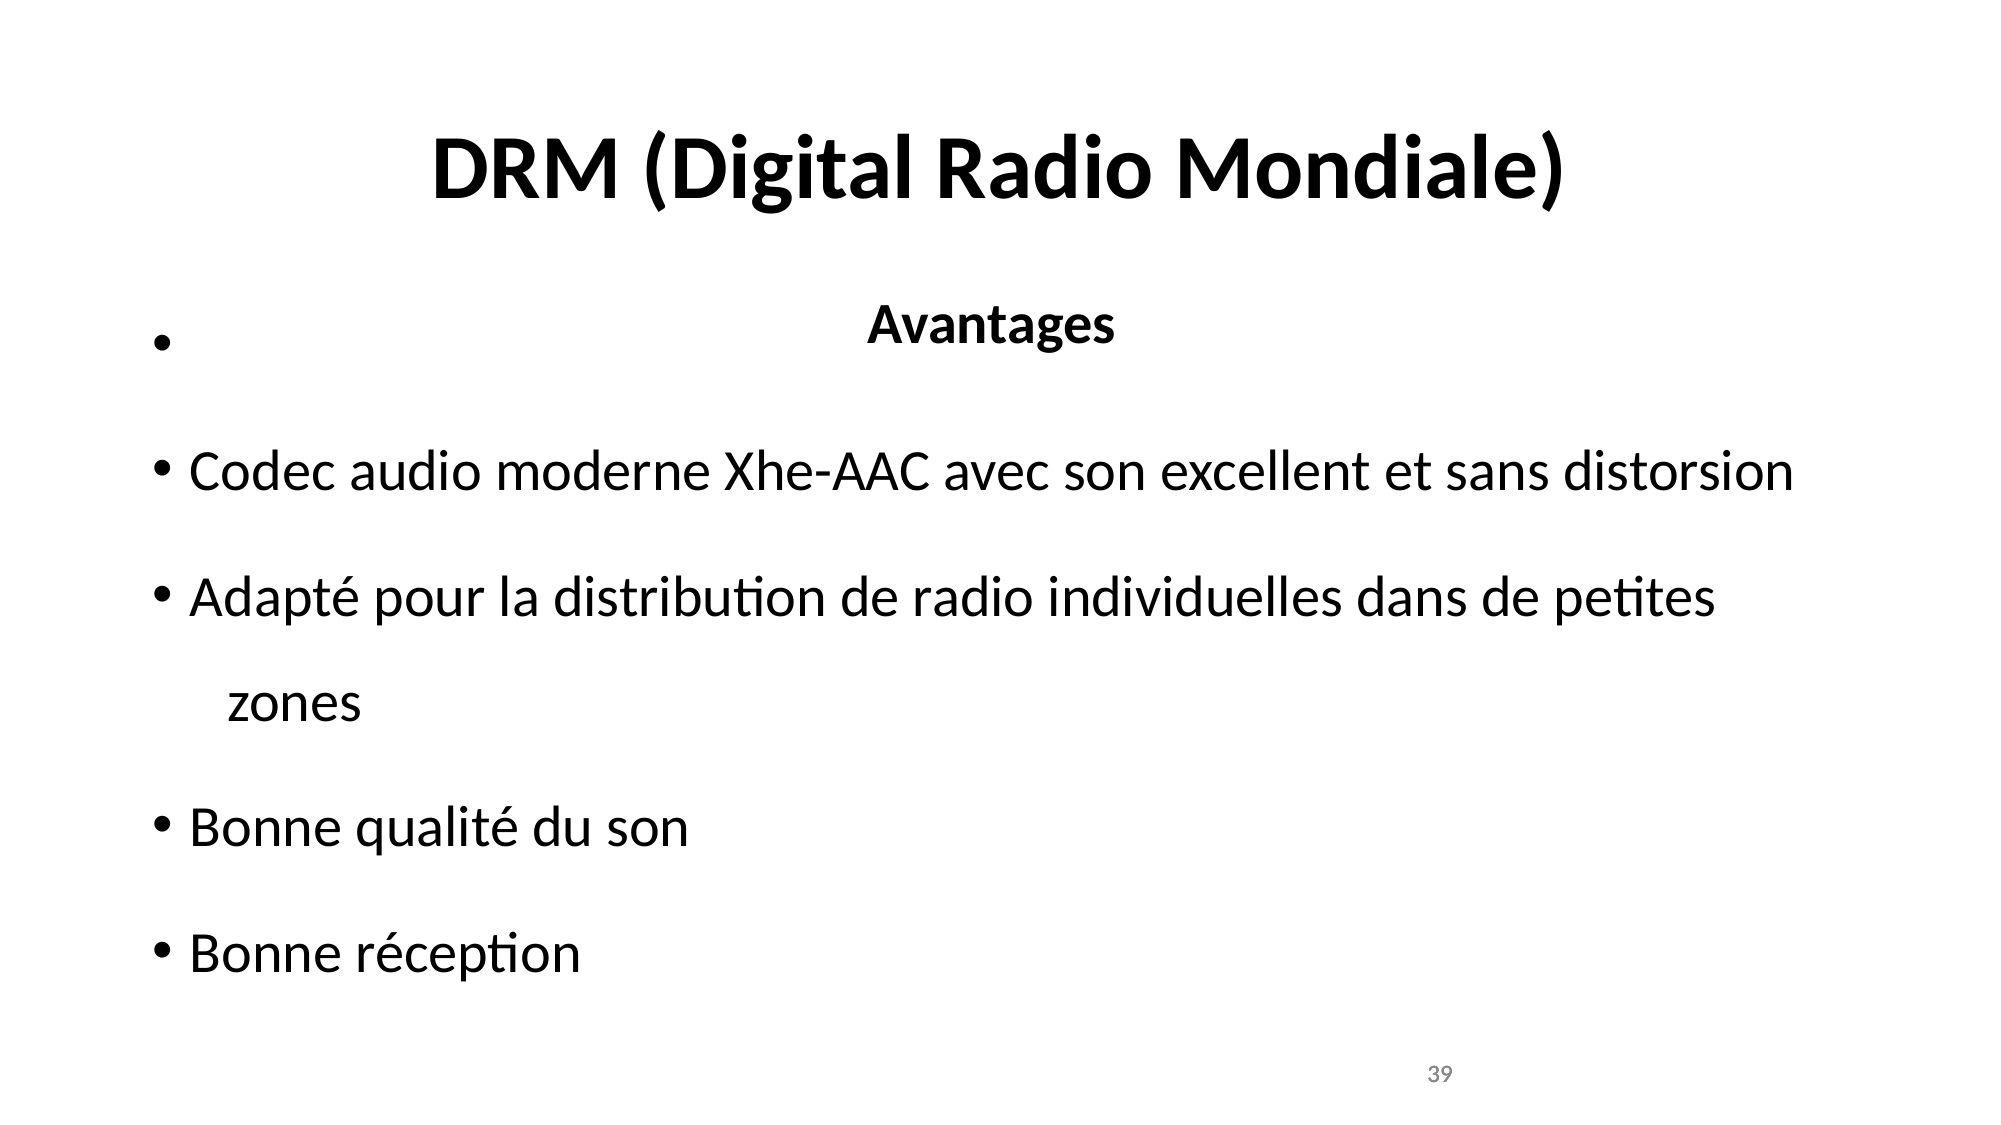

# DRM (Digital Radio Mondiale)
Avantages
Codec audio moderne Xhe-AAC avec son excellent et sans distorsion
Adapté pour la distribution de radio individuelles dans de petites zones
Bonne qualité du son
Bonne réception